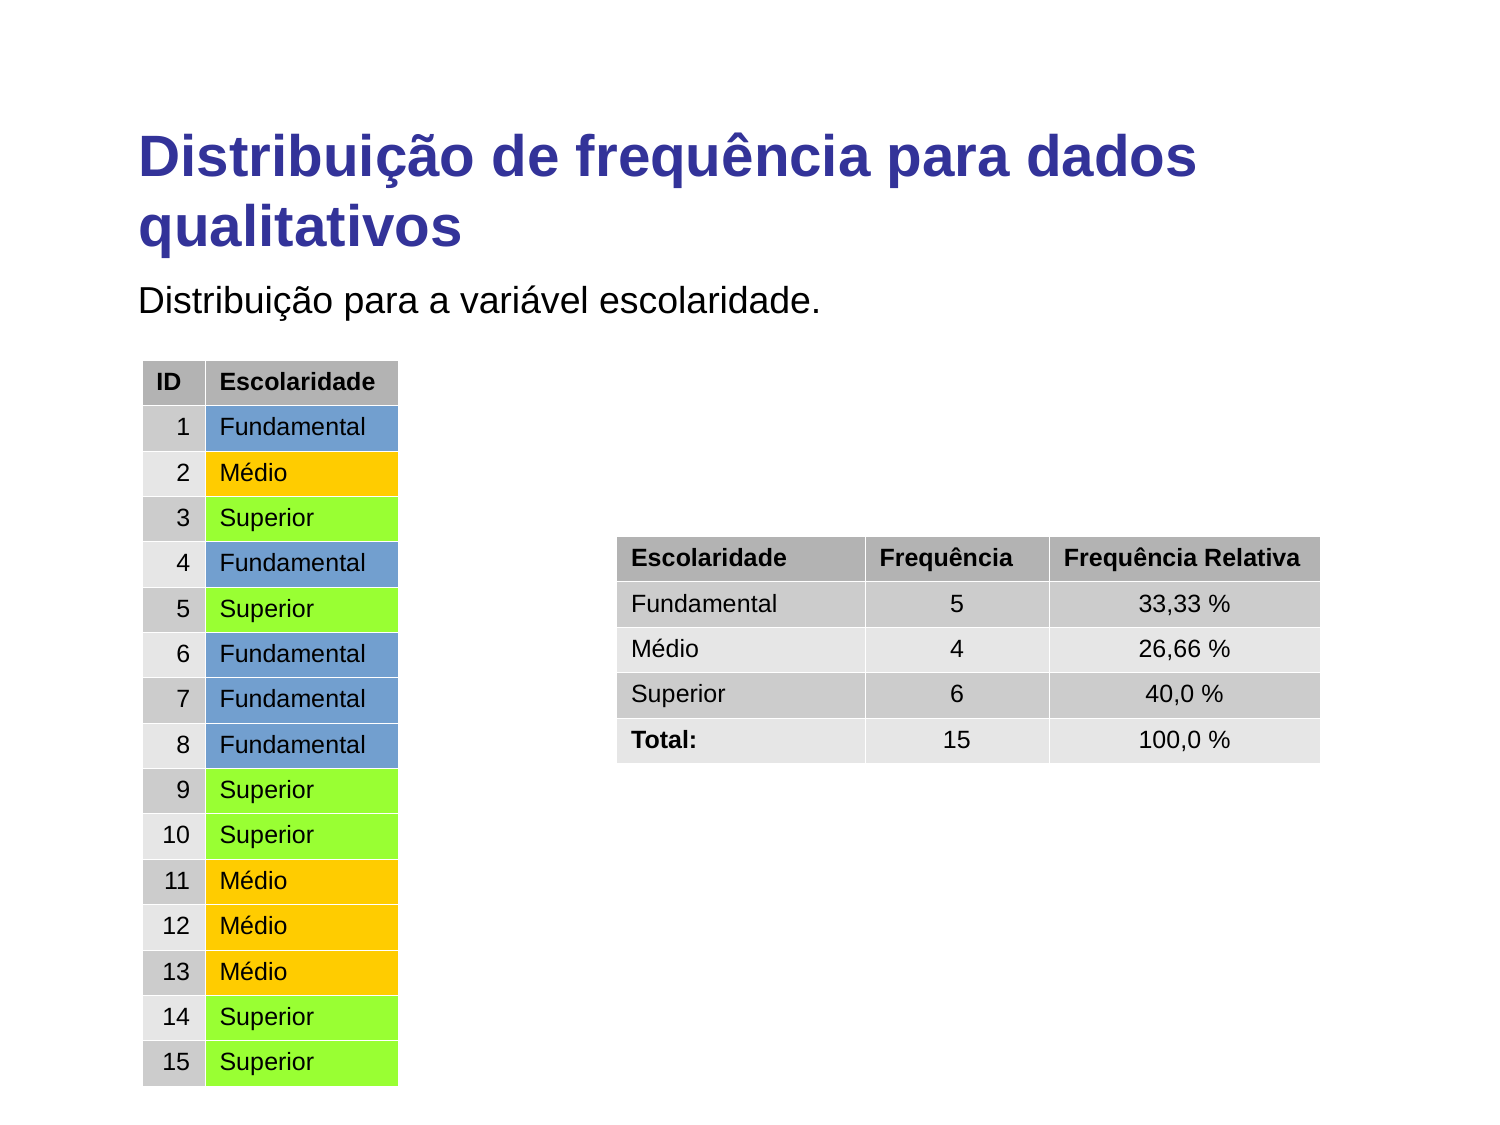

Distribuição de frequência para dados qualitativos
Distribuição para a variável escolaridade.
| ID | Escolaridade |
| --- | --- |
| 1 | Fundamental |
| 2 | Médio |
| 3 | Superior |
| 4 | Fundamental |
| 5 | Superior |
| 6 | Fundamental |
| 7 | Fundamental |
| 8 | Fundamental |
| 9 | Superior |
| 10 | Superior |
| 11 | Médio |
| 12 | Médio |
| 13 | Médio |
| 14 | Superior |
| 15 | Superior |
| Escolaridade | Frequência | Frequência Relativa |
| --- | --- | --- |
| Fundamental | 5 | 33,33 % |
| Médio | 4 | 26,66 % |
| Superior | 6 | 40,0 % |
| Total: | 15 | 100,0 % |